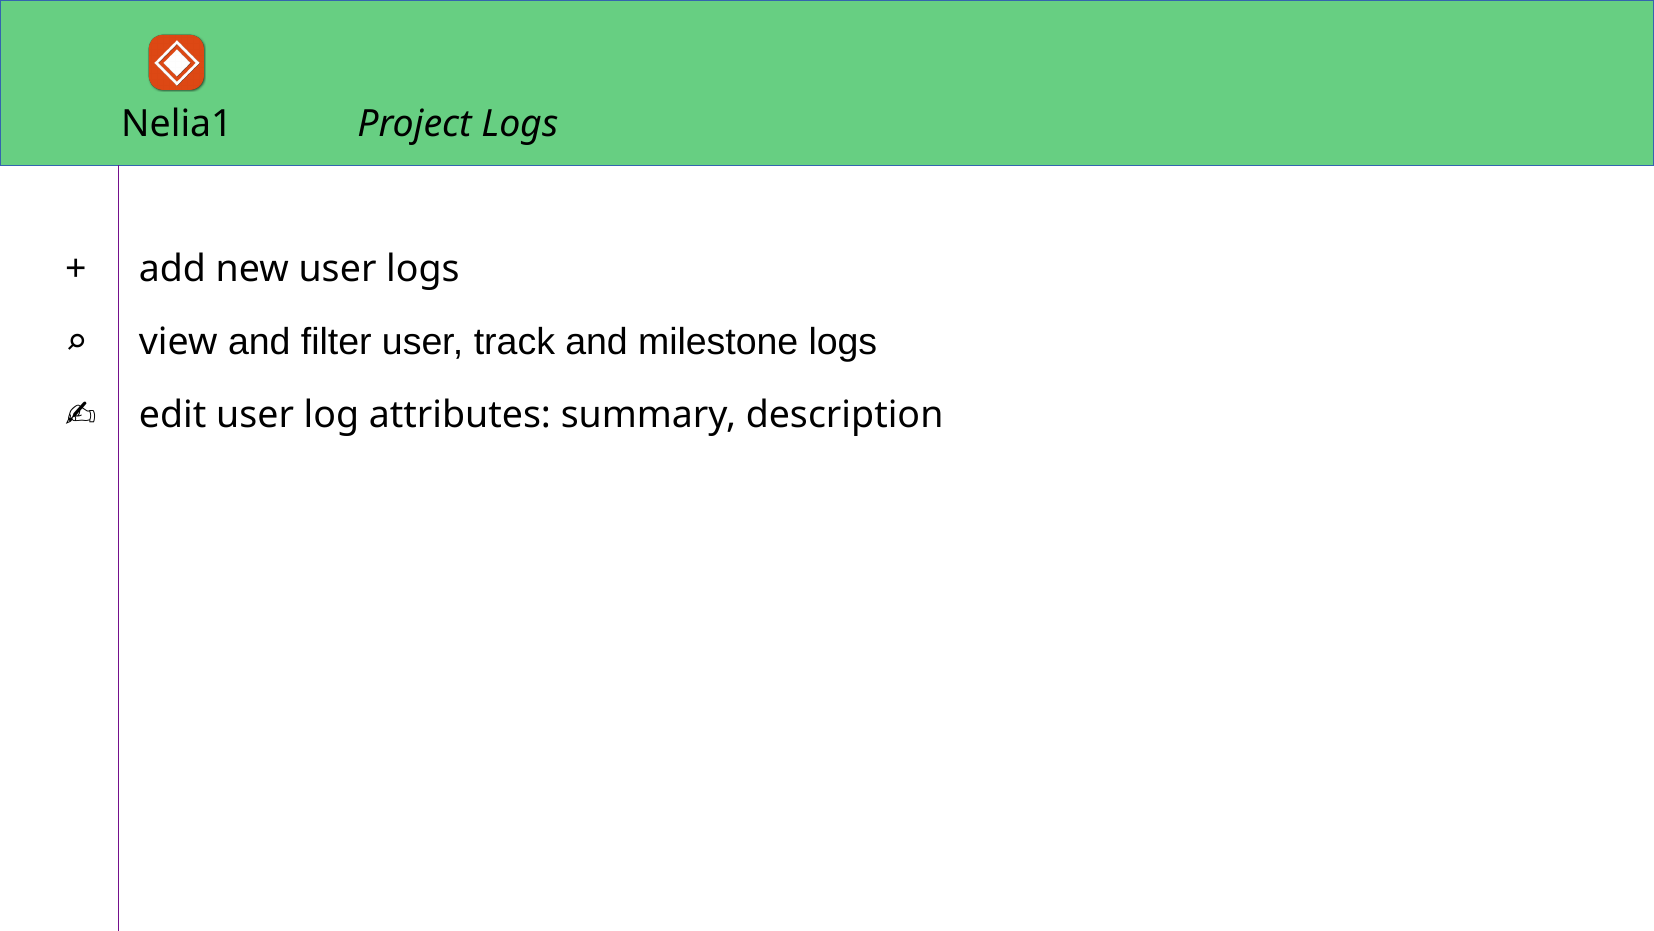

Nelia1
Project Logs
# +	add new user logs
⌕	view and filter user, track and milestone logs
✍	edit user log attributes: summary, description